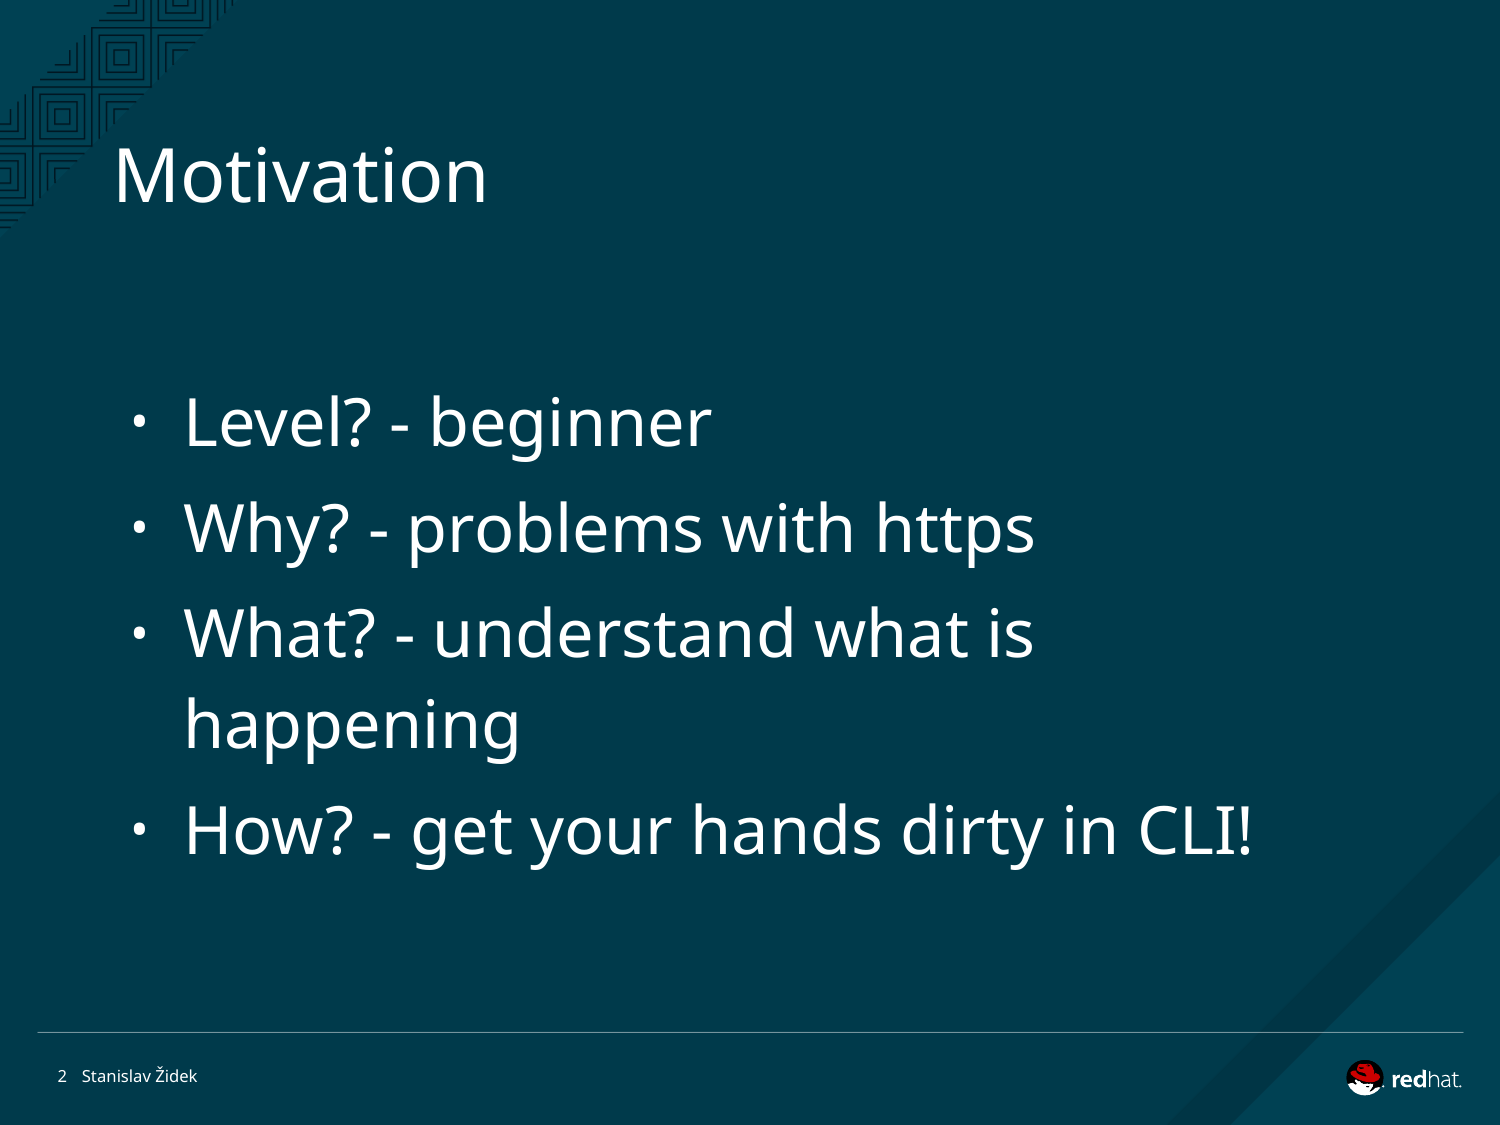

# Motivation
Level? - beginner
Why? - problems with https
What? - understand what is happening
How? - get your hands dirty in CLI!
2
Stanislav Židek